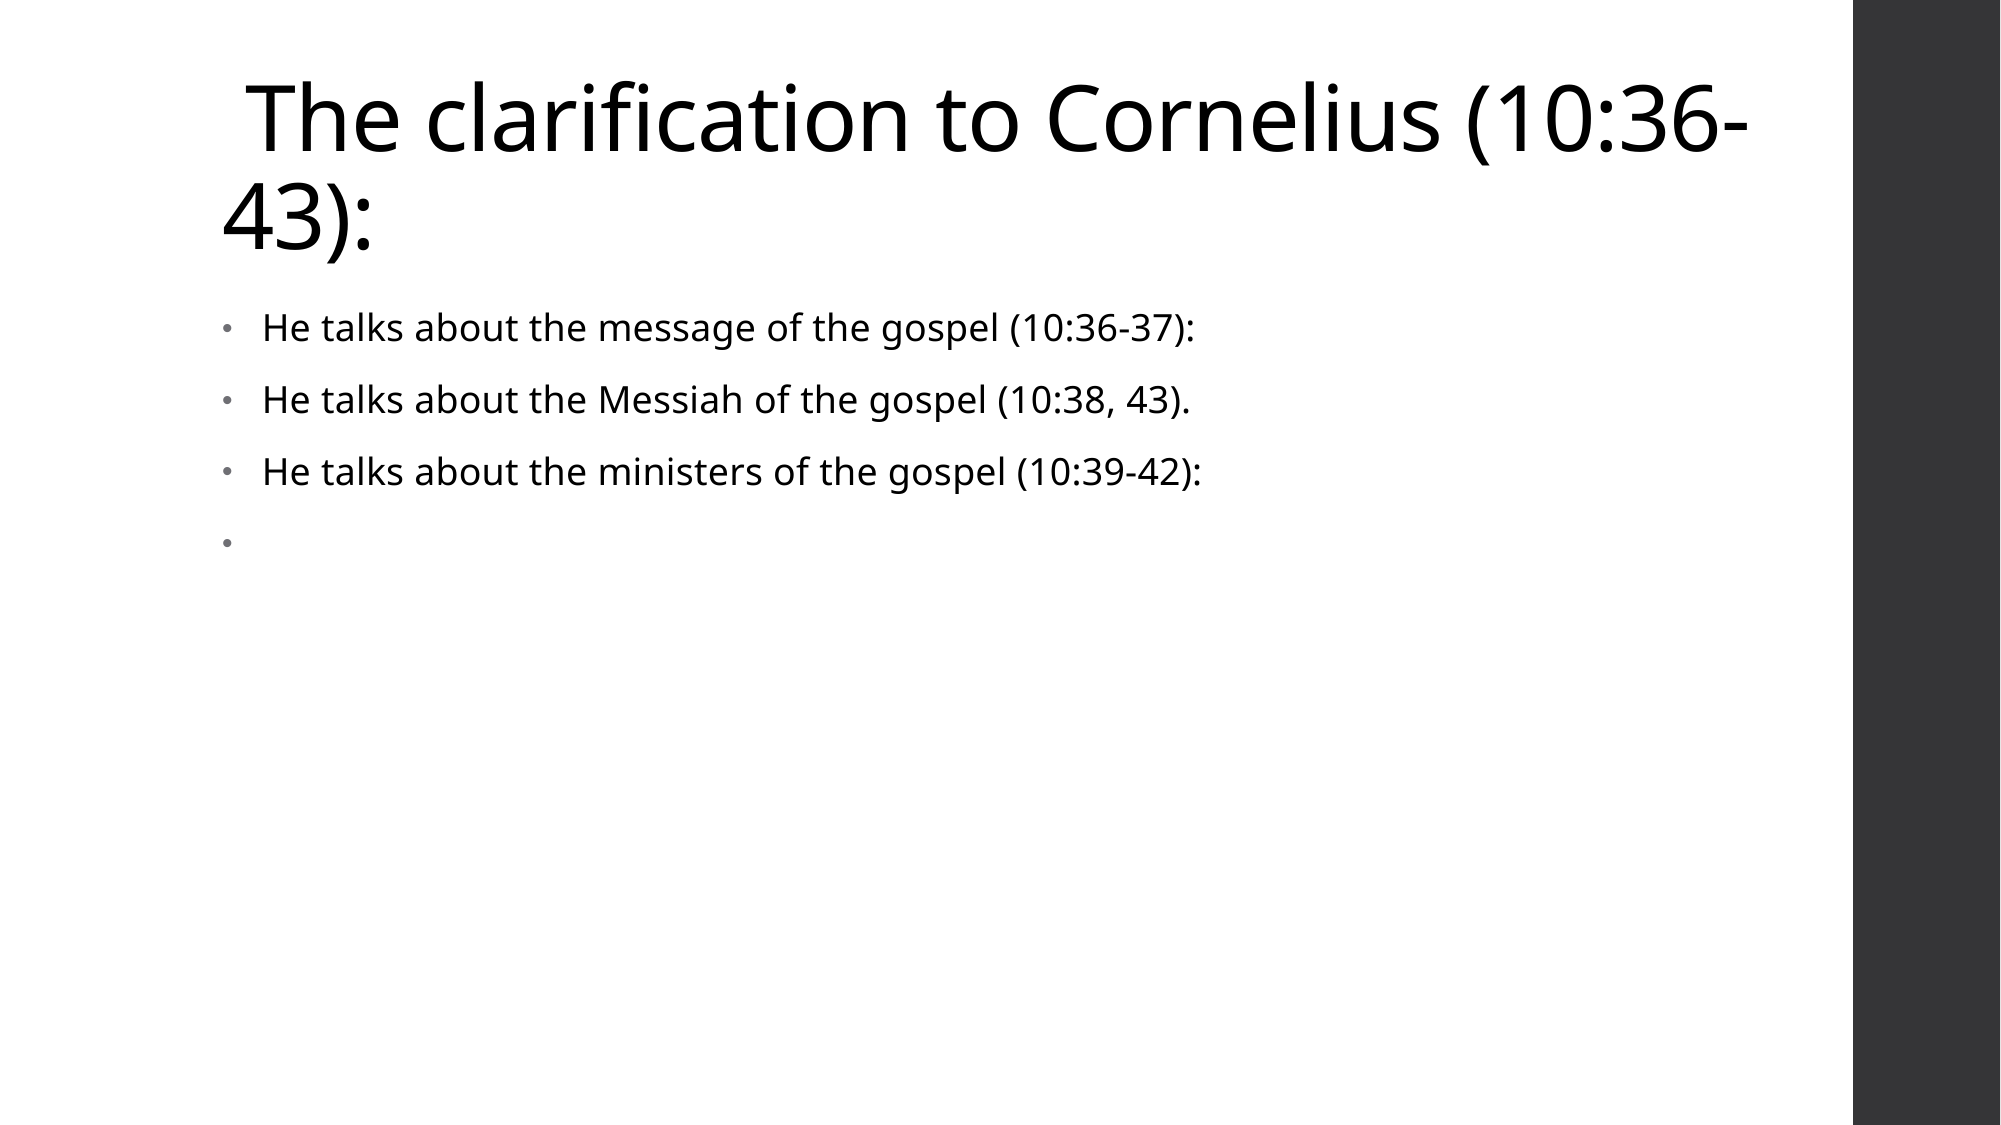

# The clarification to Cornelius (10:36-43):
 He talks about the message of the gospel (10:36-37):
 He talks about the Messiah of the gospel (10:38, 43).
 He talks about the ministers of the gospel (10:39-42):